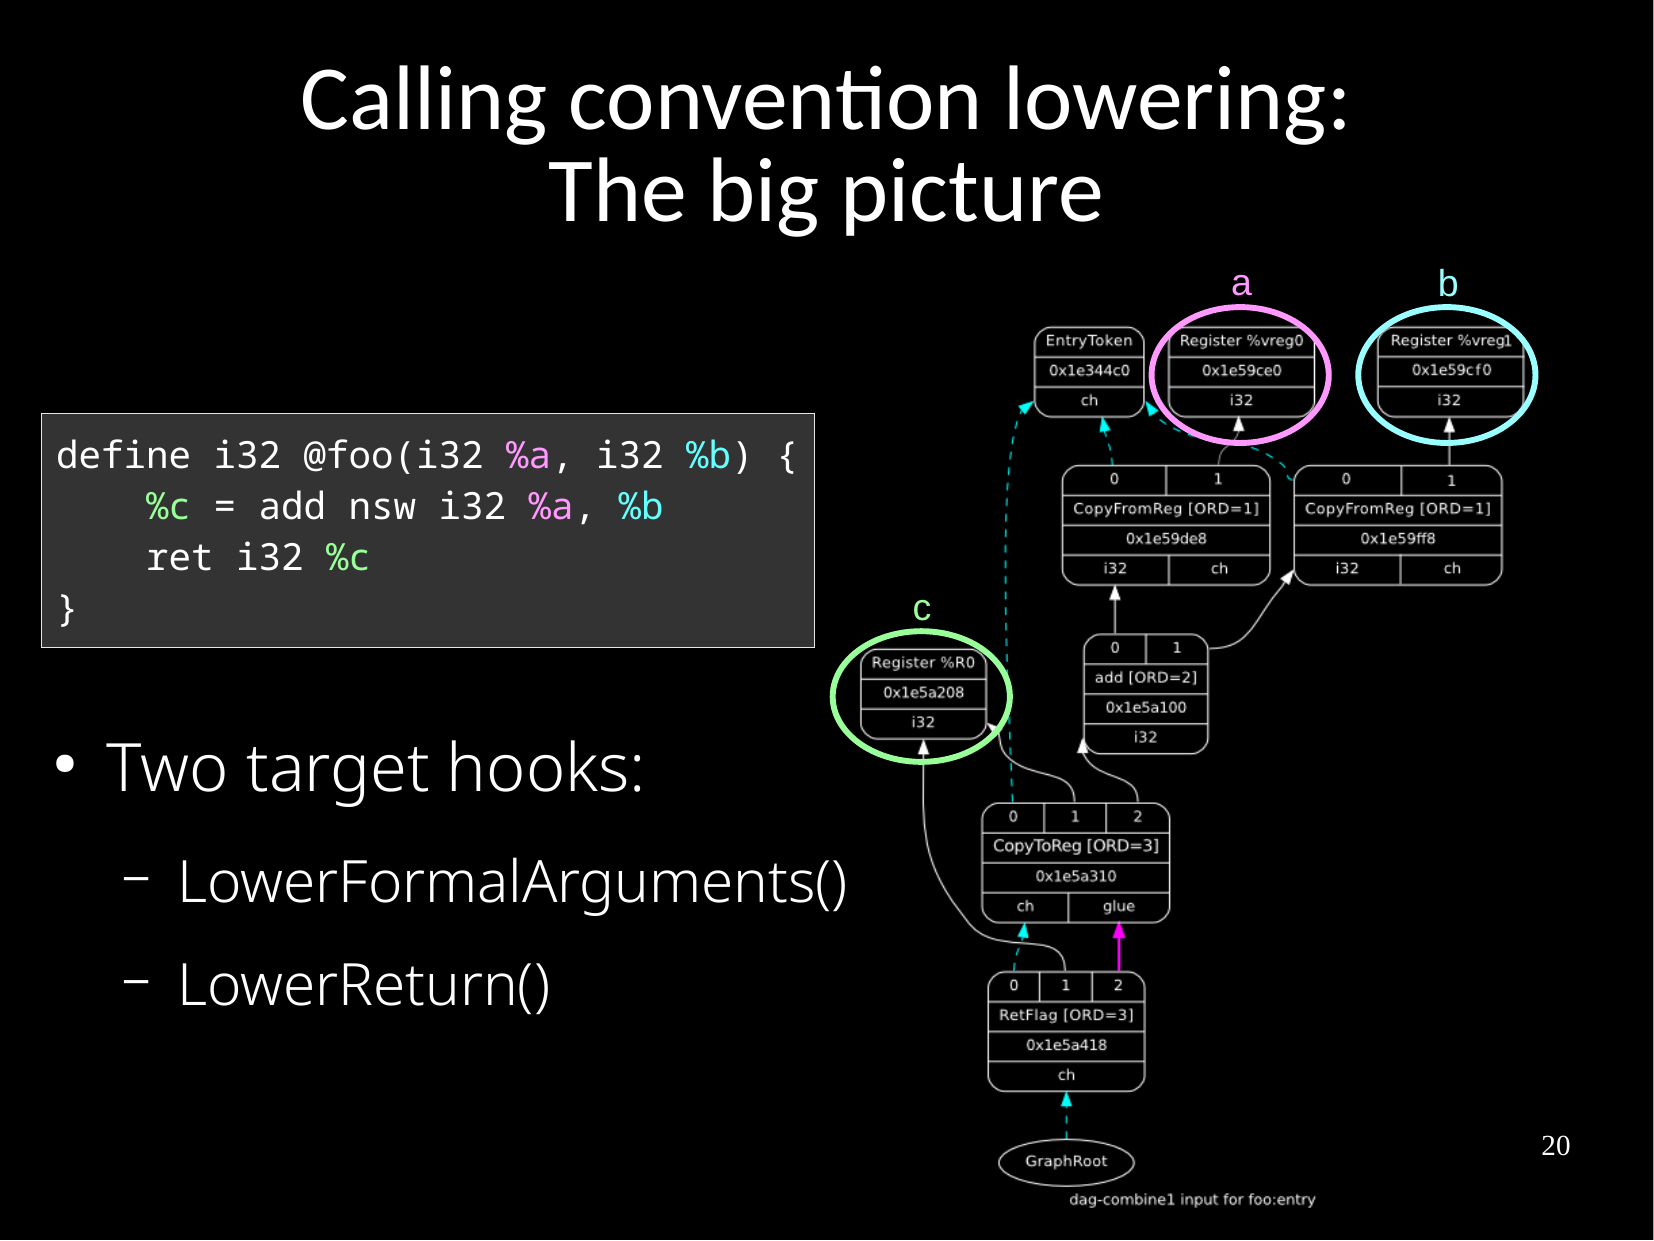

# Calling convention lowering: The big picture
a
b
define i32 @foo(i32 %a, i32 %b) {
 %c = add nsw i32 %a, %b
 ret i32 %c
}
c
Two target hooks:
LowerFormalArguments()
LowerReturn()
20